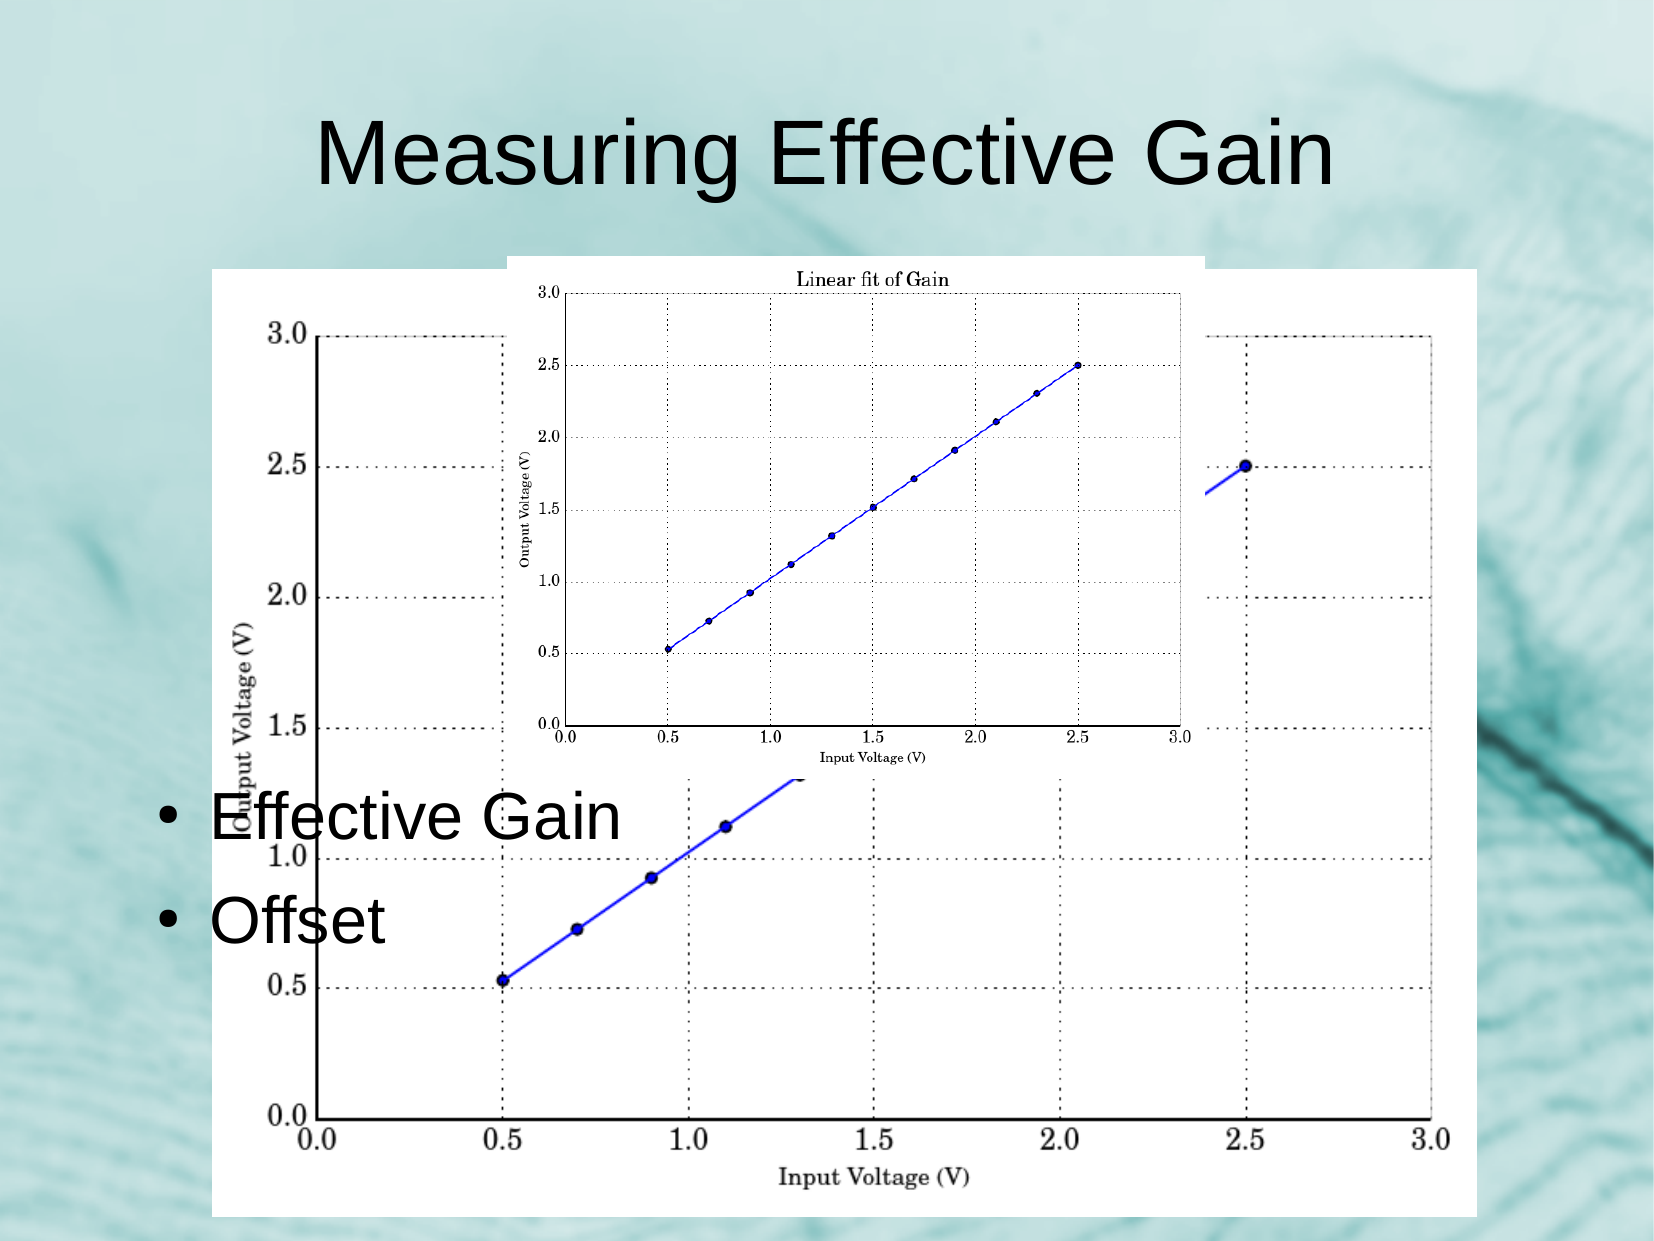

# Measuring Effective Gain
Effective Gain
Offset